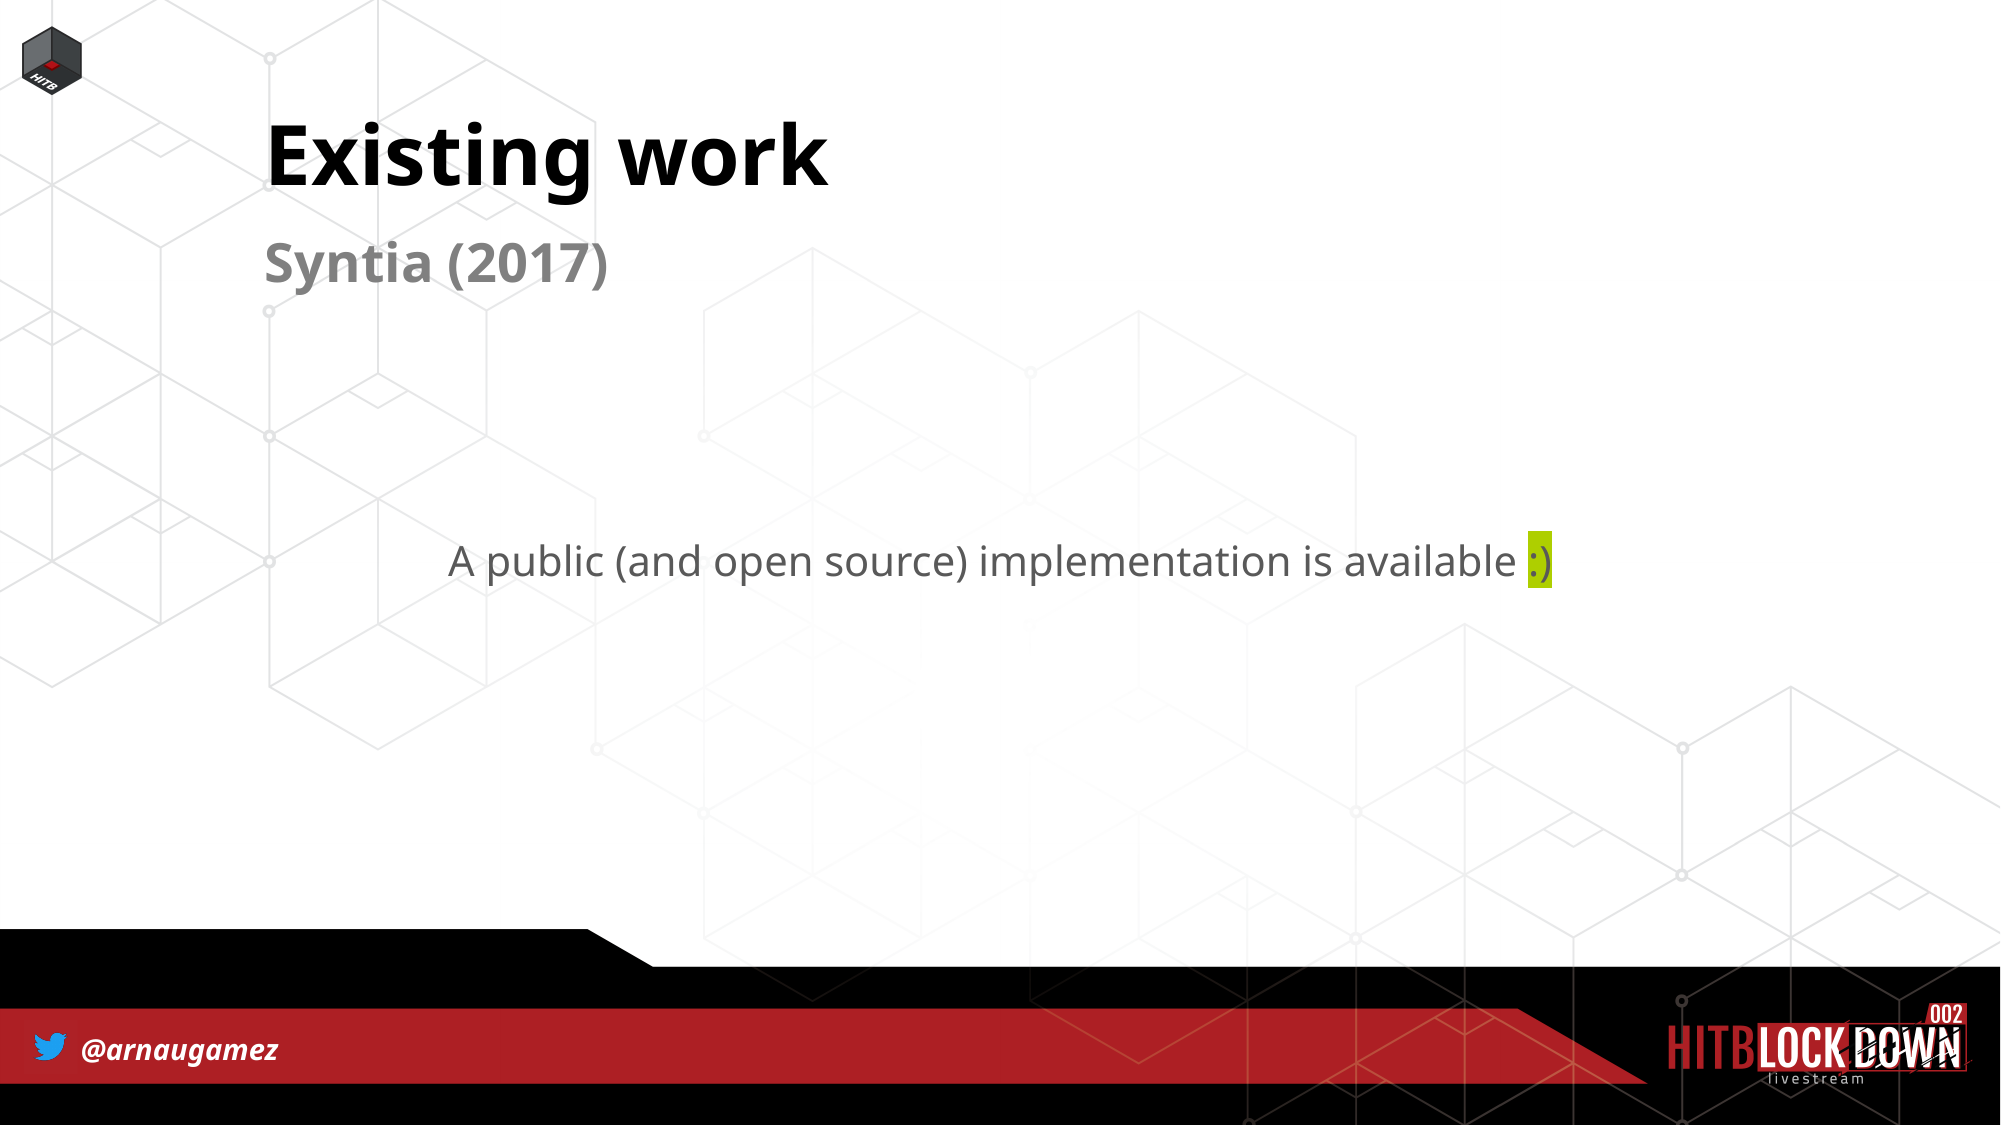

# Existing work
Syntia (2017)
A public (and open source) implementation is available :)